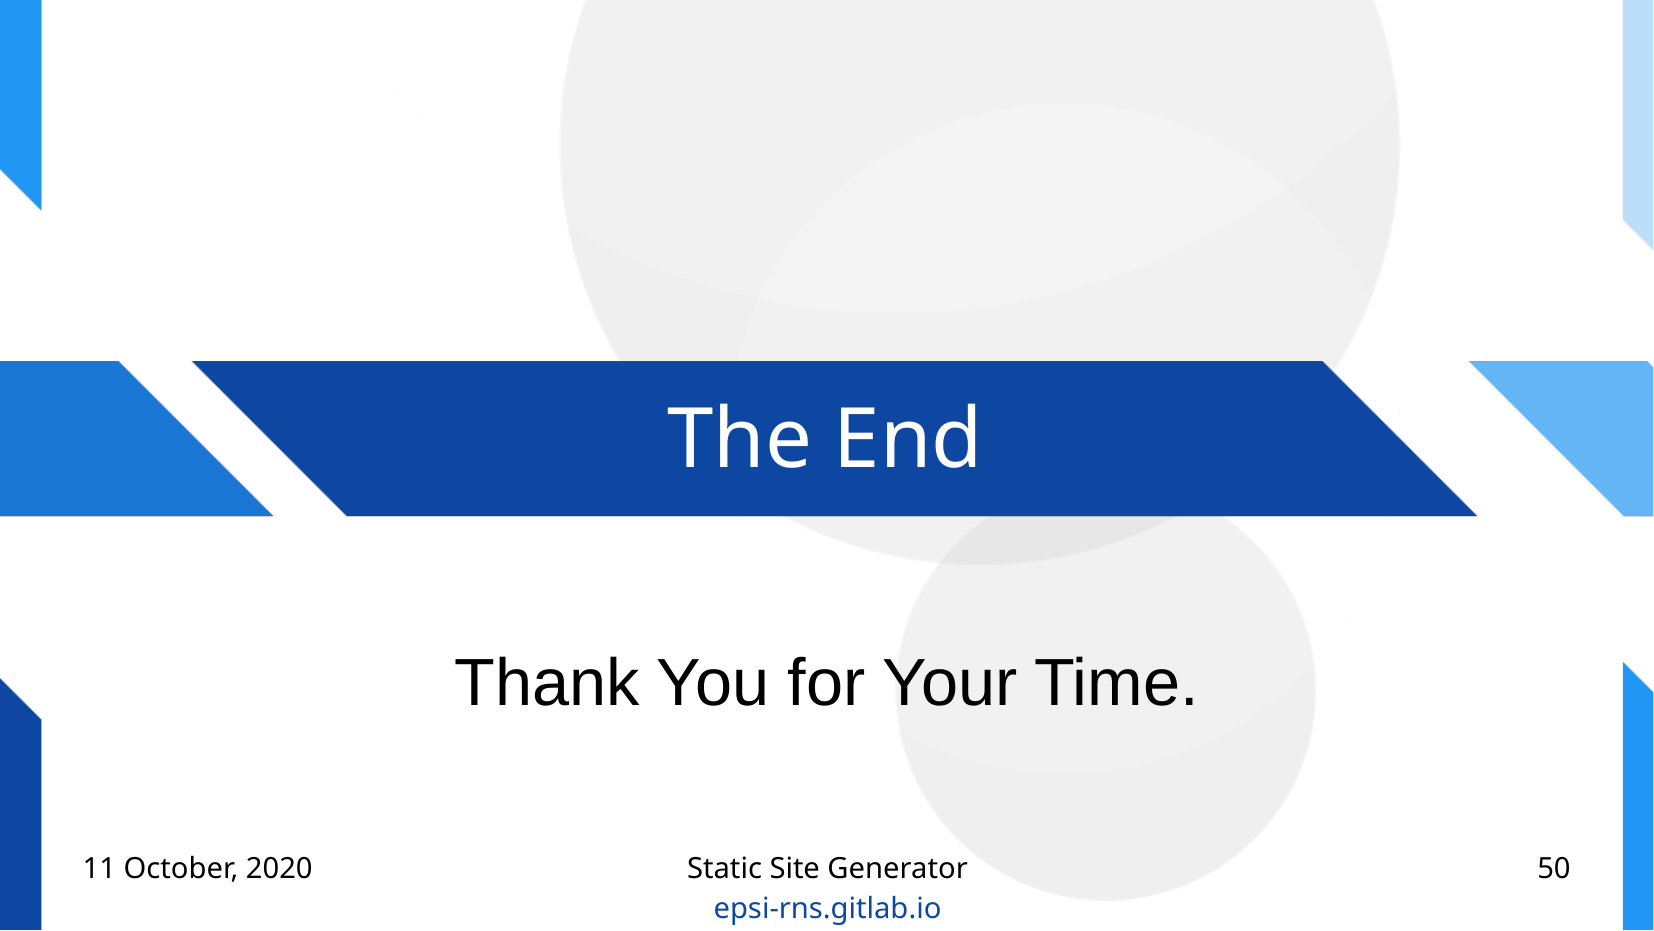

# The End
Thank You for Your Time.
11 October, 2020
Static Site Generator
50